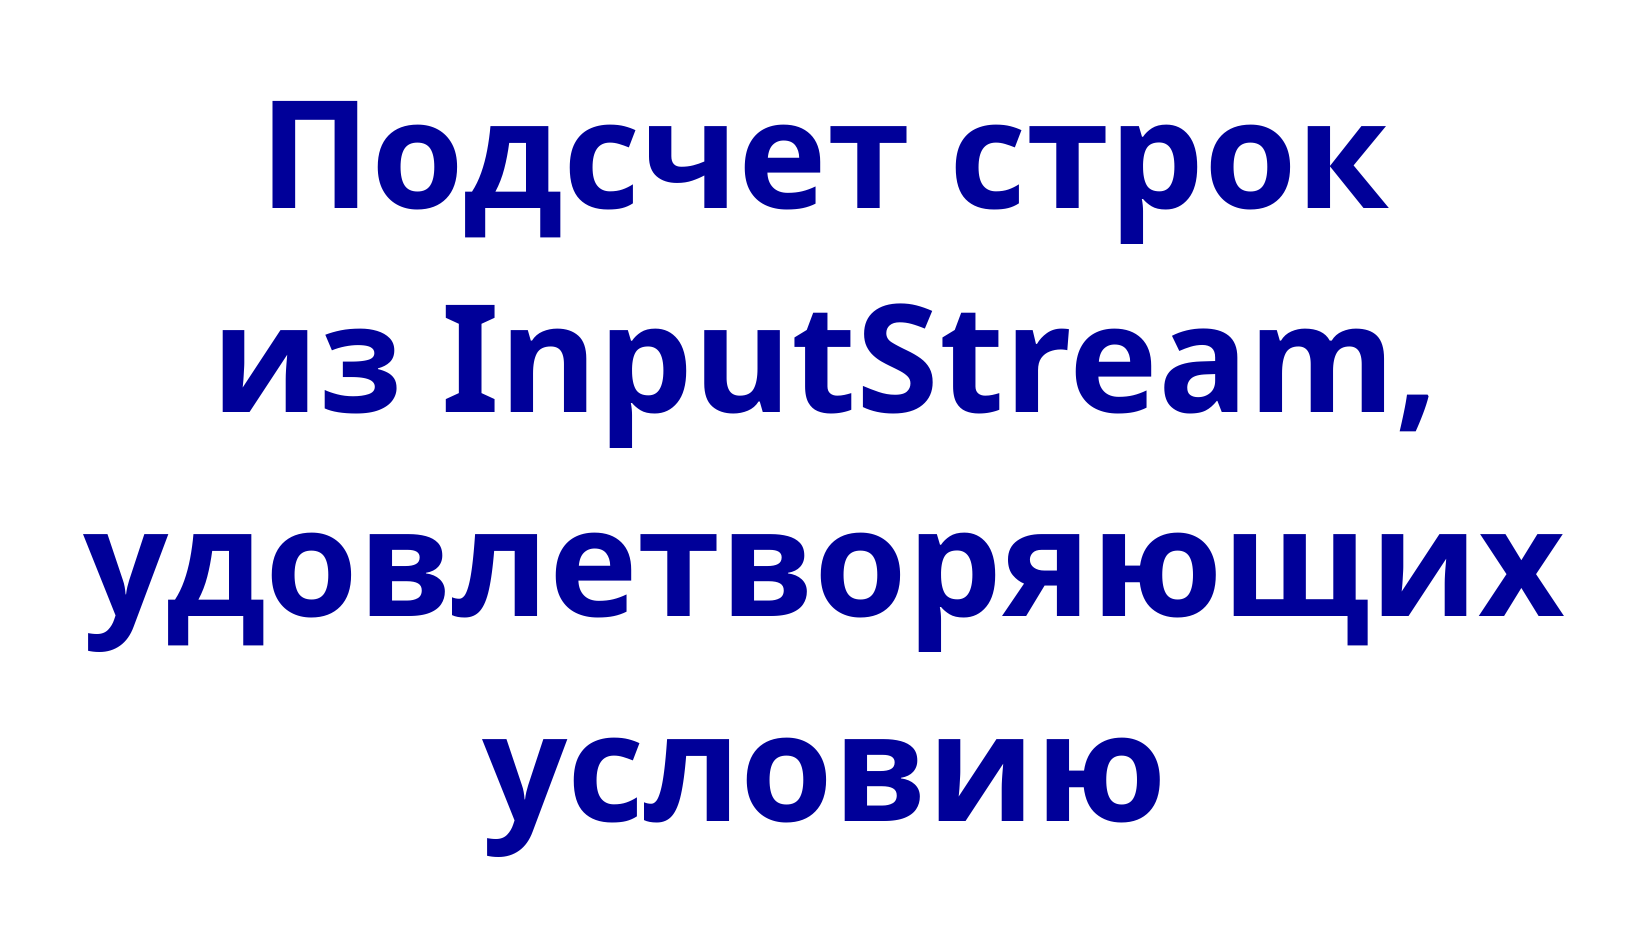

# Подсчет строк
из InputStream, удовлетворяющих условию